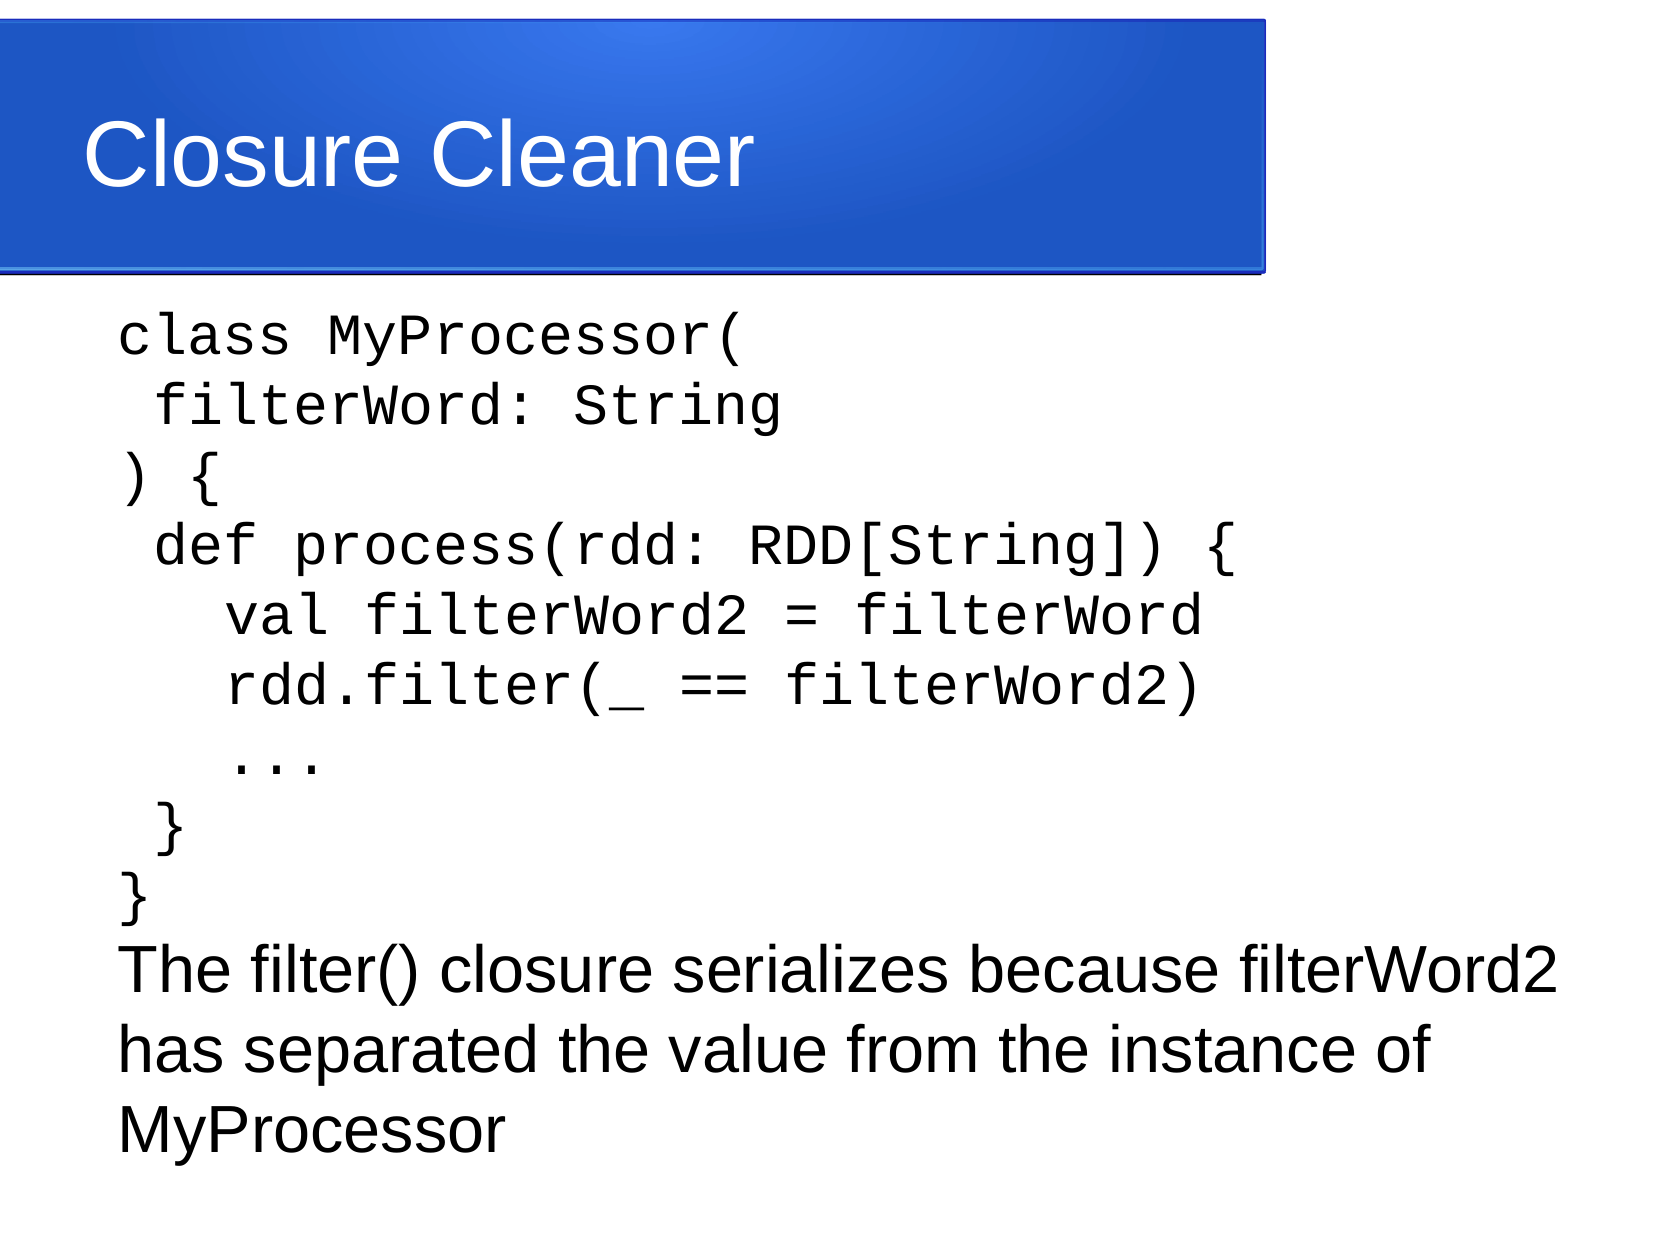

Closure Cleaner
class MyProcessor(
filterWord: String
) {
def process(rdd: RDD[String]) {
val filterWord2 = filterWord
rdd.filter(_ == filterWord2)
...
}
}
The filter() closure serializes because filterWord2 has separated the value from the instance of MyProcessor